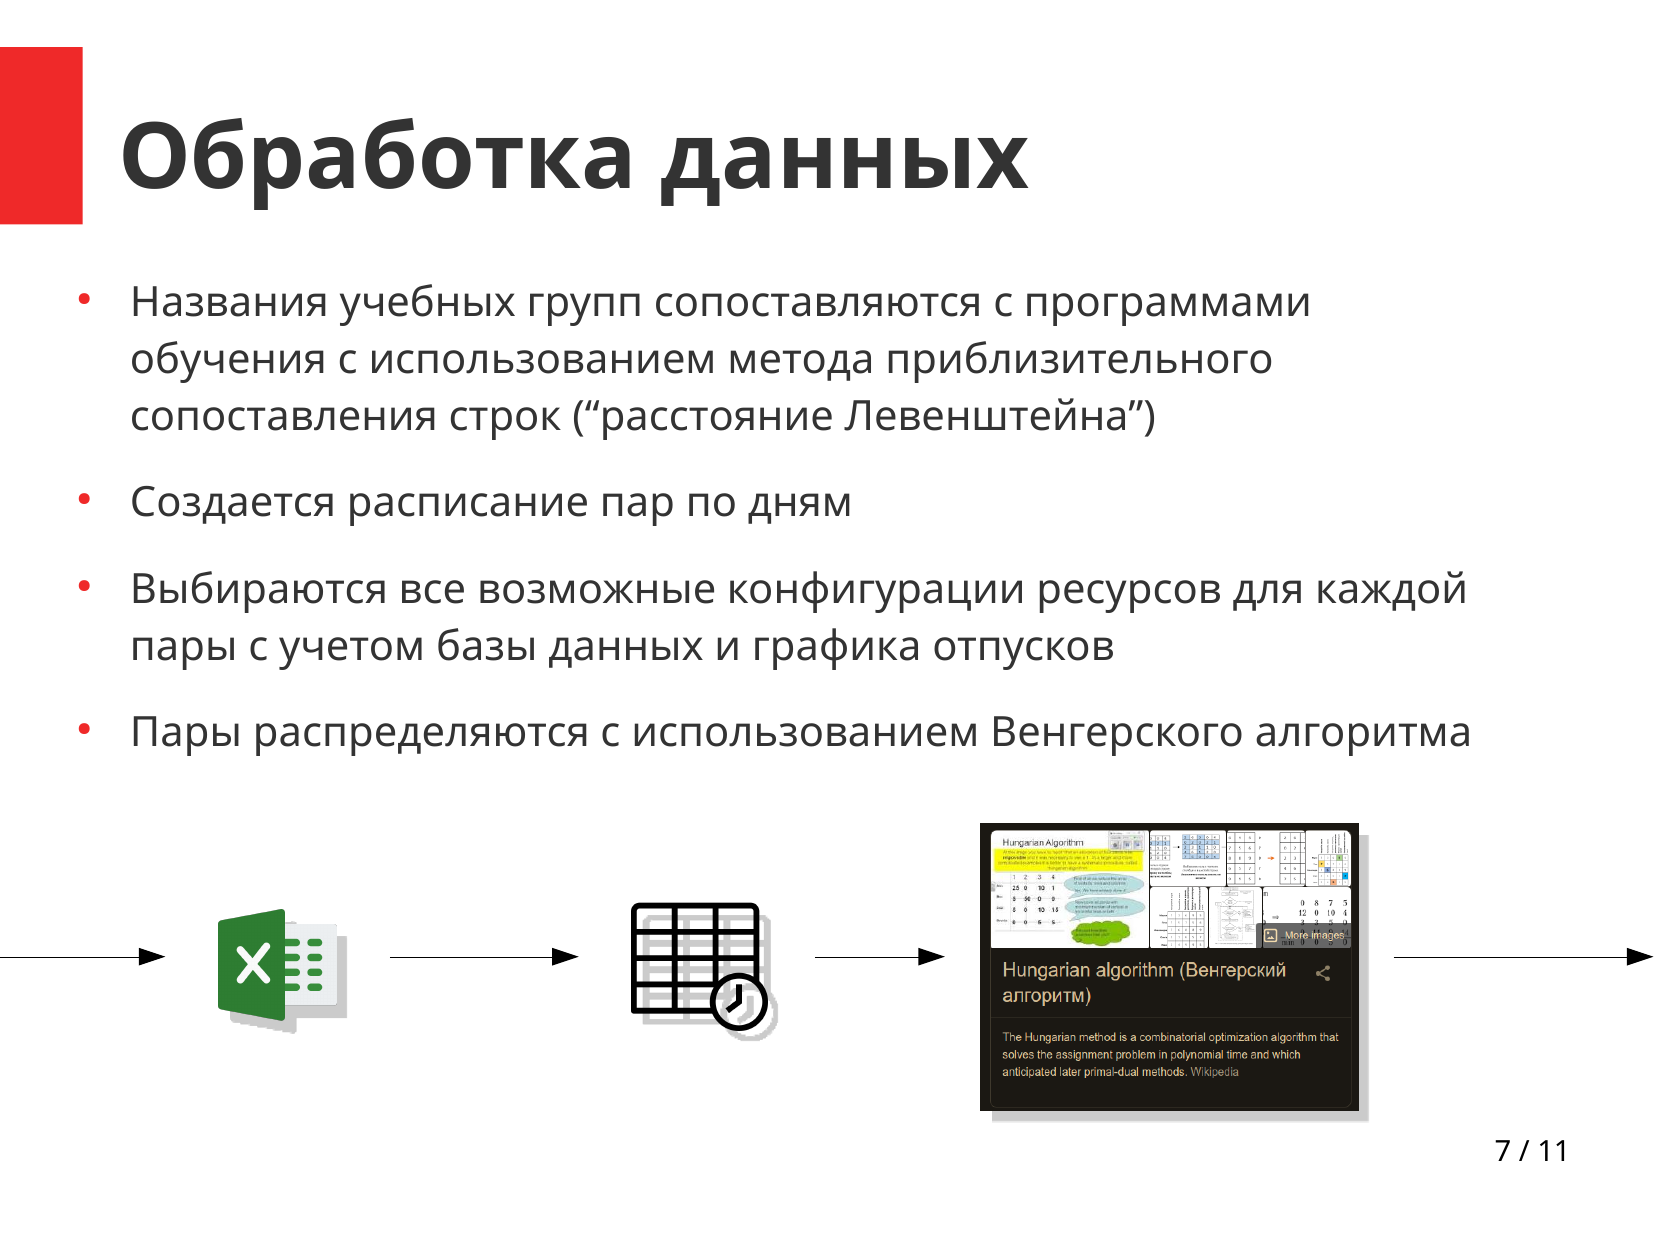

# Обработка данных
Названия учебных групп сопоставляются с программами обучения с использованием метода приблизительного сопоставления строк (“расстояние Левенштейна”)
Создается расписание пар по дням
Выбираются все возможные конфигурации ресурсов для каждой пары с учетом базы данных и графика отпусков
Пары распределяются с использованием Венгерского алгоритма
7